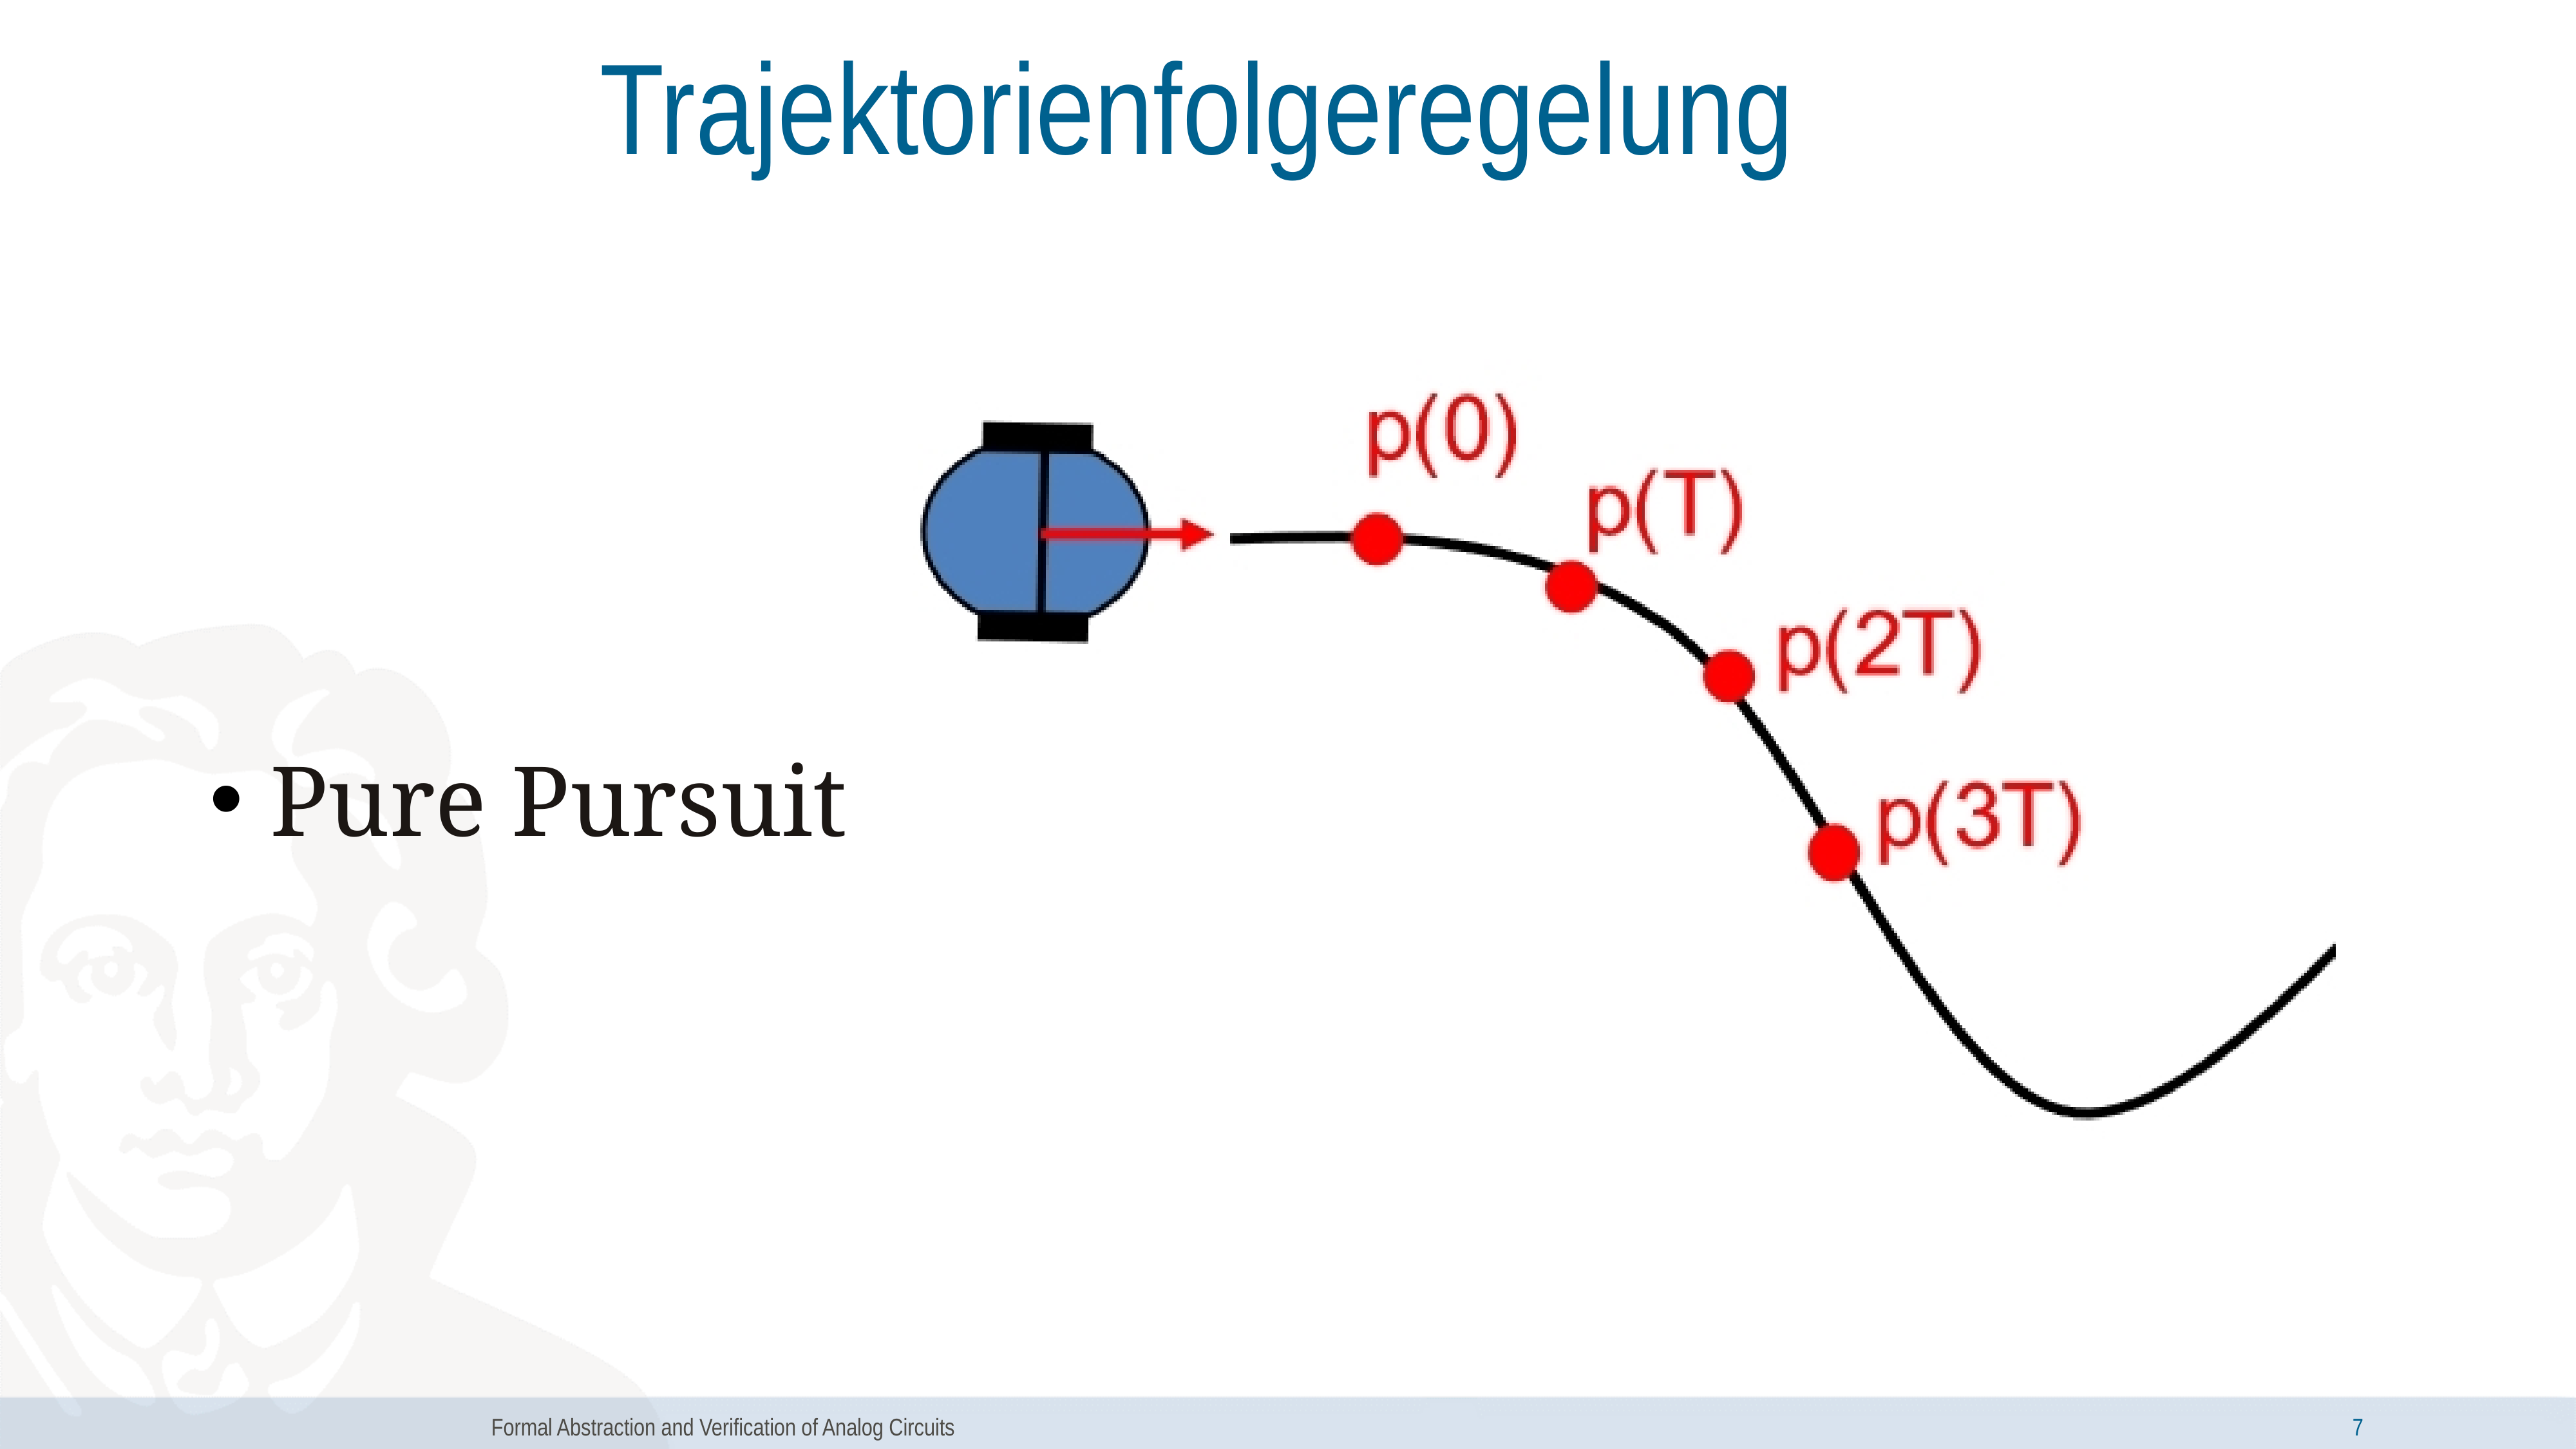

# Trajektorienfolgeregelung
Pure Pursuit
Formal Abstraction and Verification of Analog Circuits